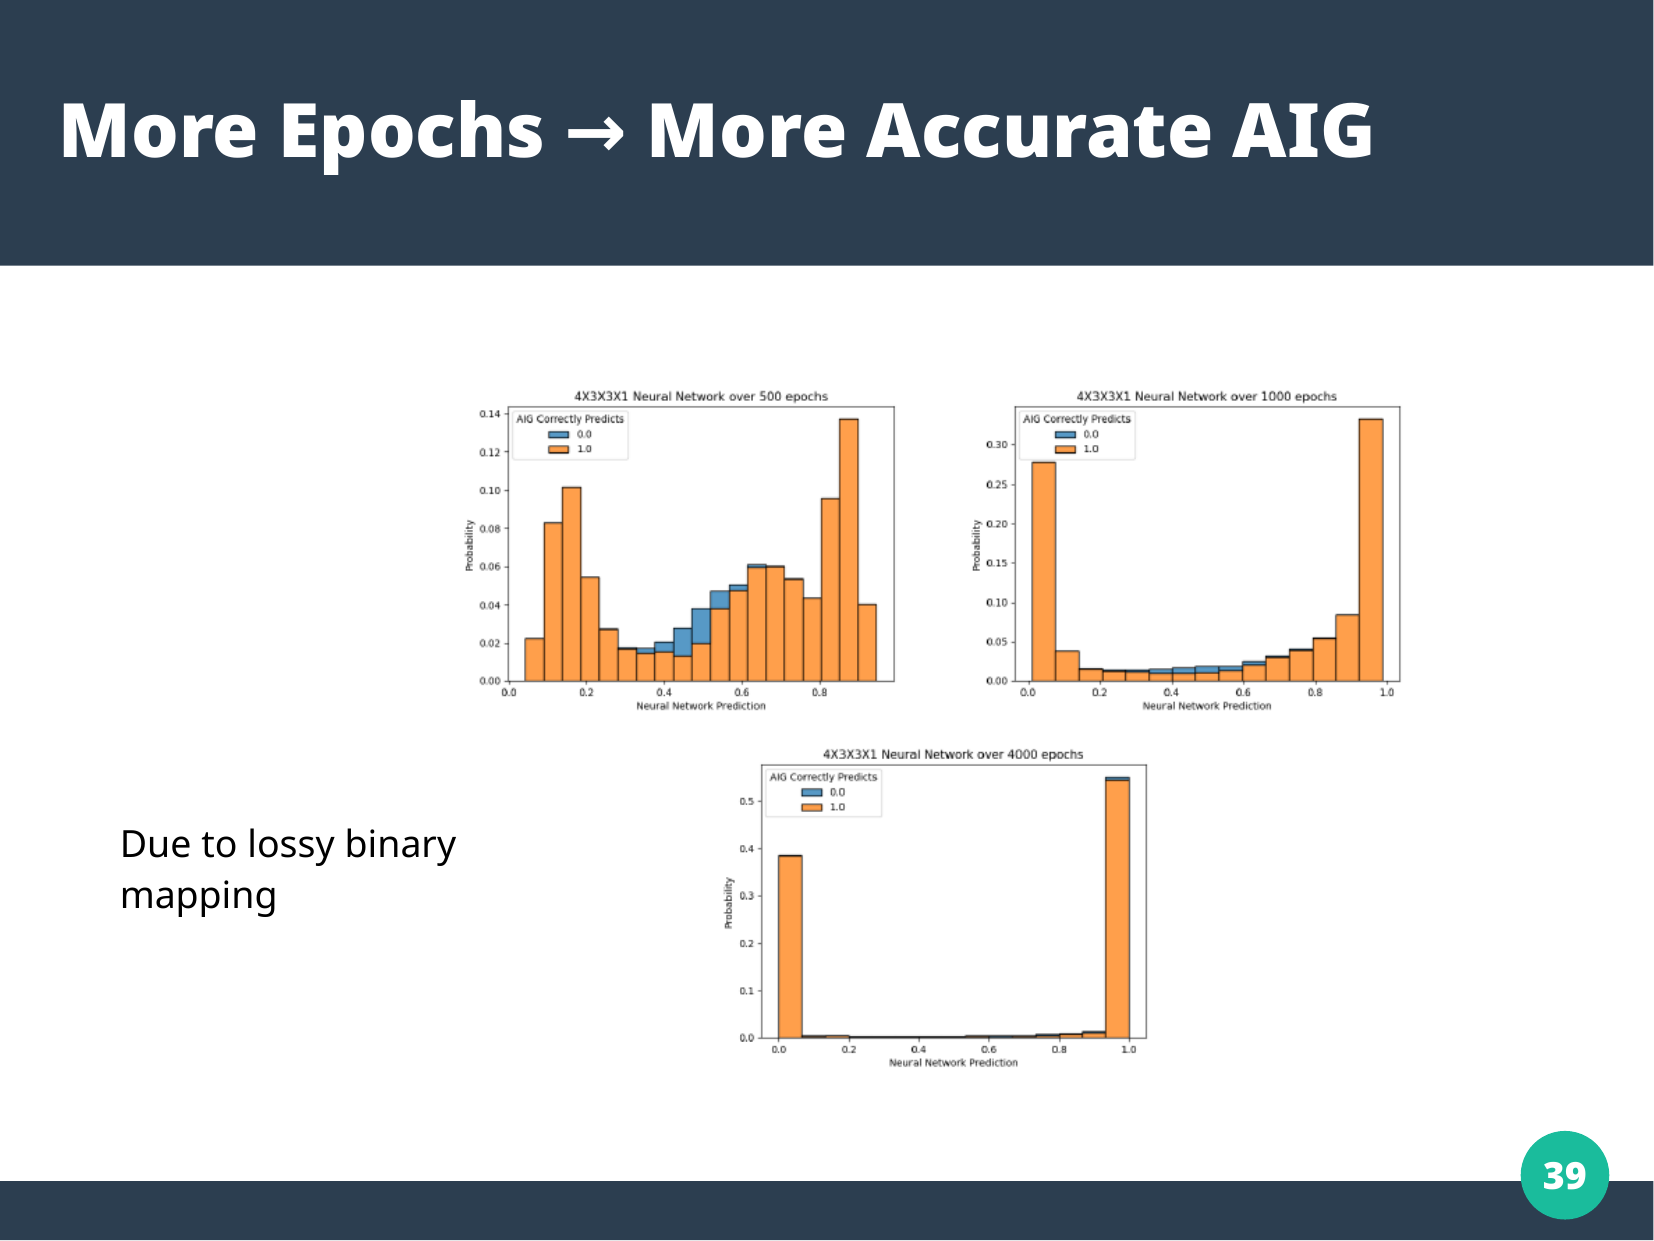

# More Epochs → More Accurate AIG
Due to lossy binary mapping
39